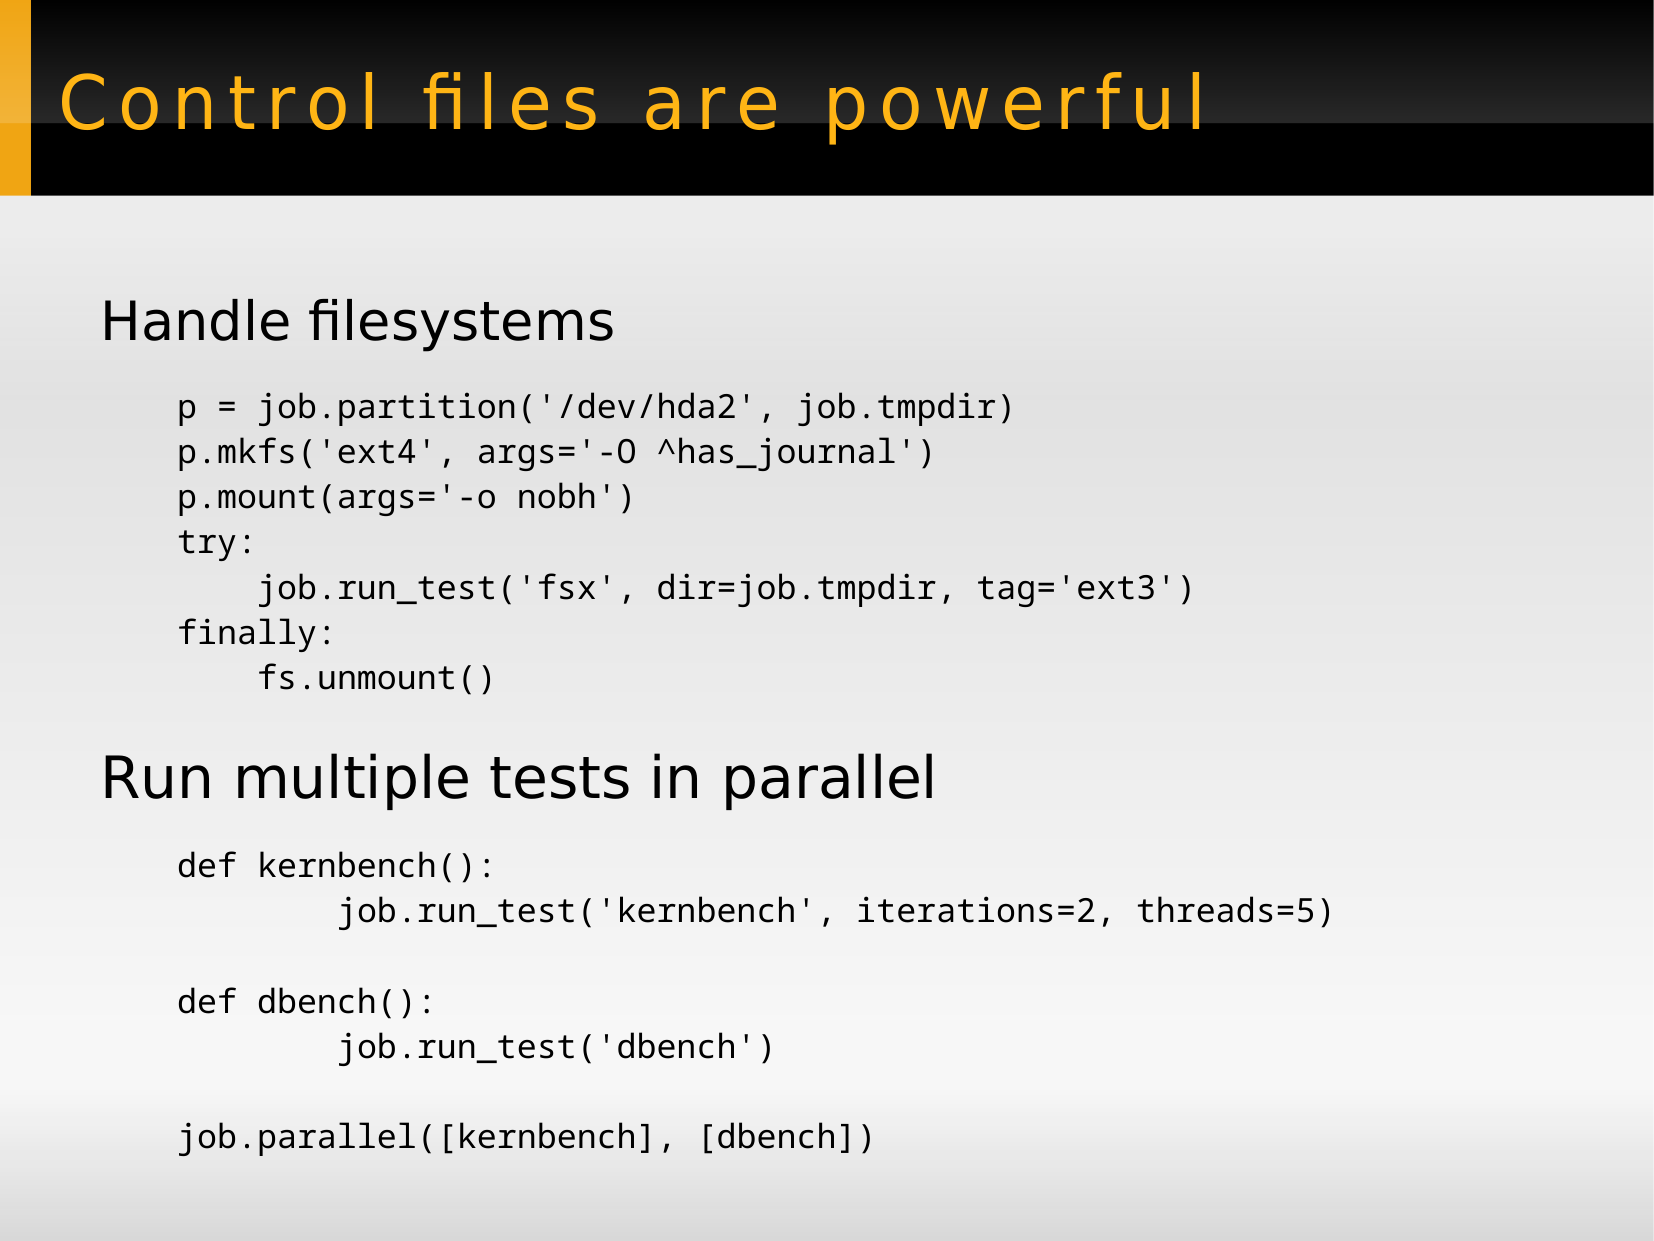

# Control files are powerful
Handle filesystems
p = job.partition('/dev/hda2', job.tmpdir)
p.mkfs('ext4', args='-O ^has_journal')
p.mount(args='-o nobh')
try:
 job.run_test('fsx', dir=job.tmpdir, tag='ext3')
finally:
 fs.unmount()
Run multiple tests in parallel
def kernbench():
 job.run_test('kernbench', iterations=2, threads=5)
def dbench():
 job.run_test('dbench')
job.parallel([kernbench], [dbench])